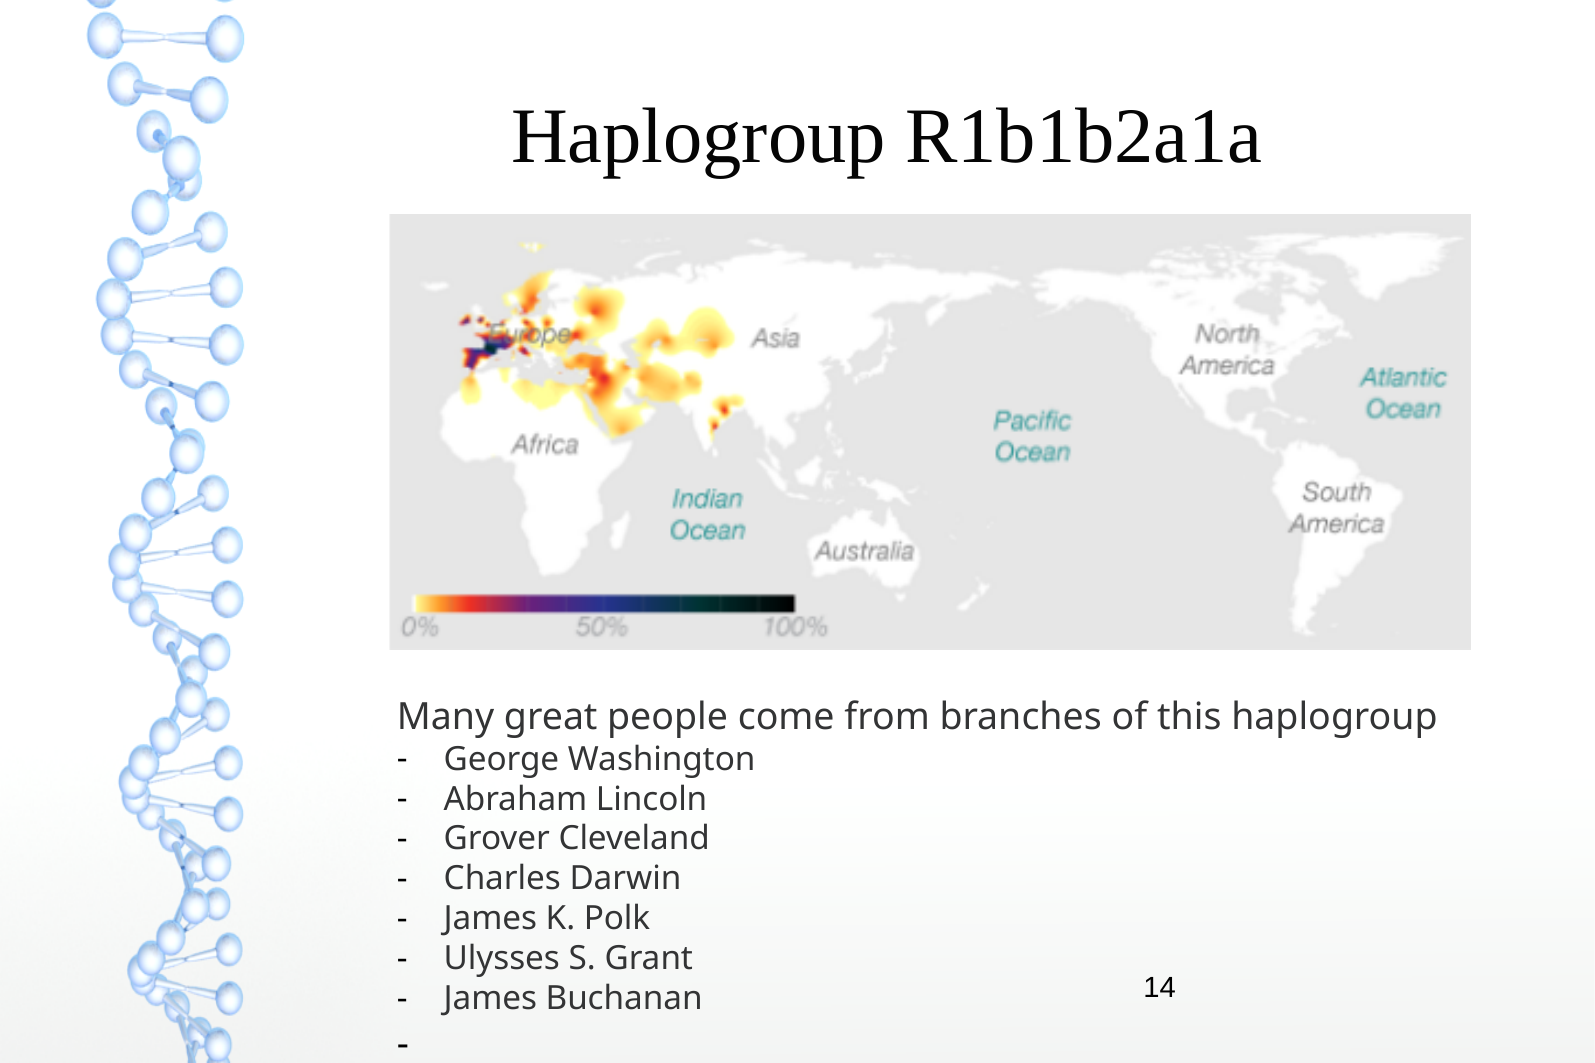

# Haplogroup R1b1b2a1a
Many great people come from branches of this haplogroup
George Washington
Abraham Lincoln
Grover Cleveland
Charles Darwin
James K. Polk
Ulysses S. Grant
James Buchanan